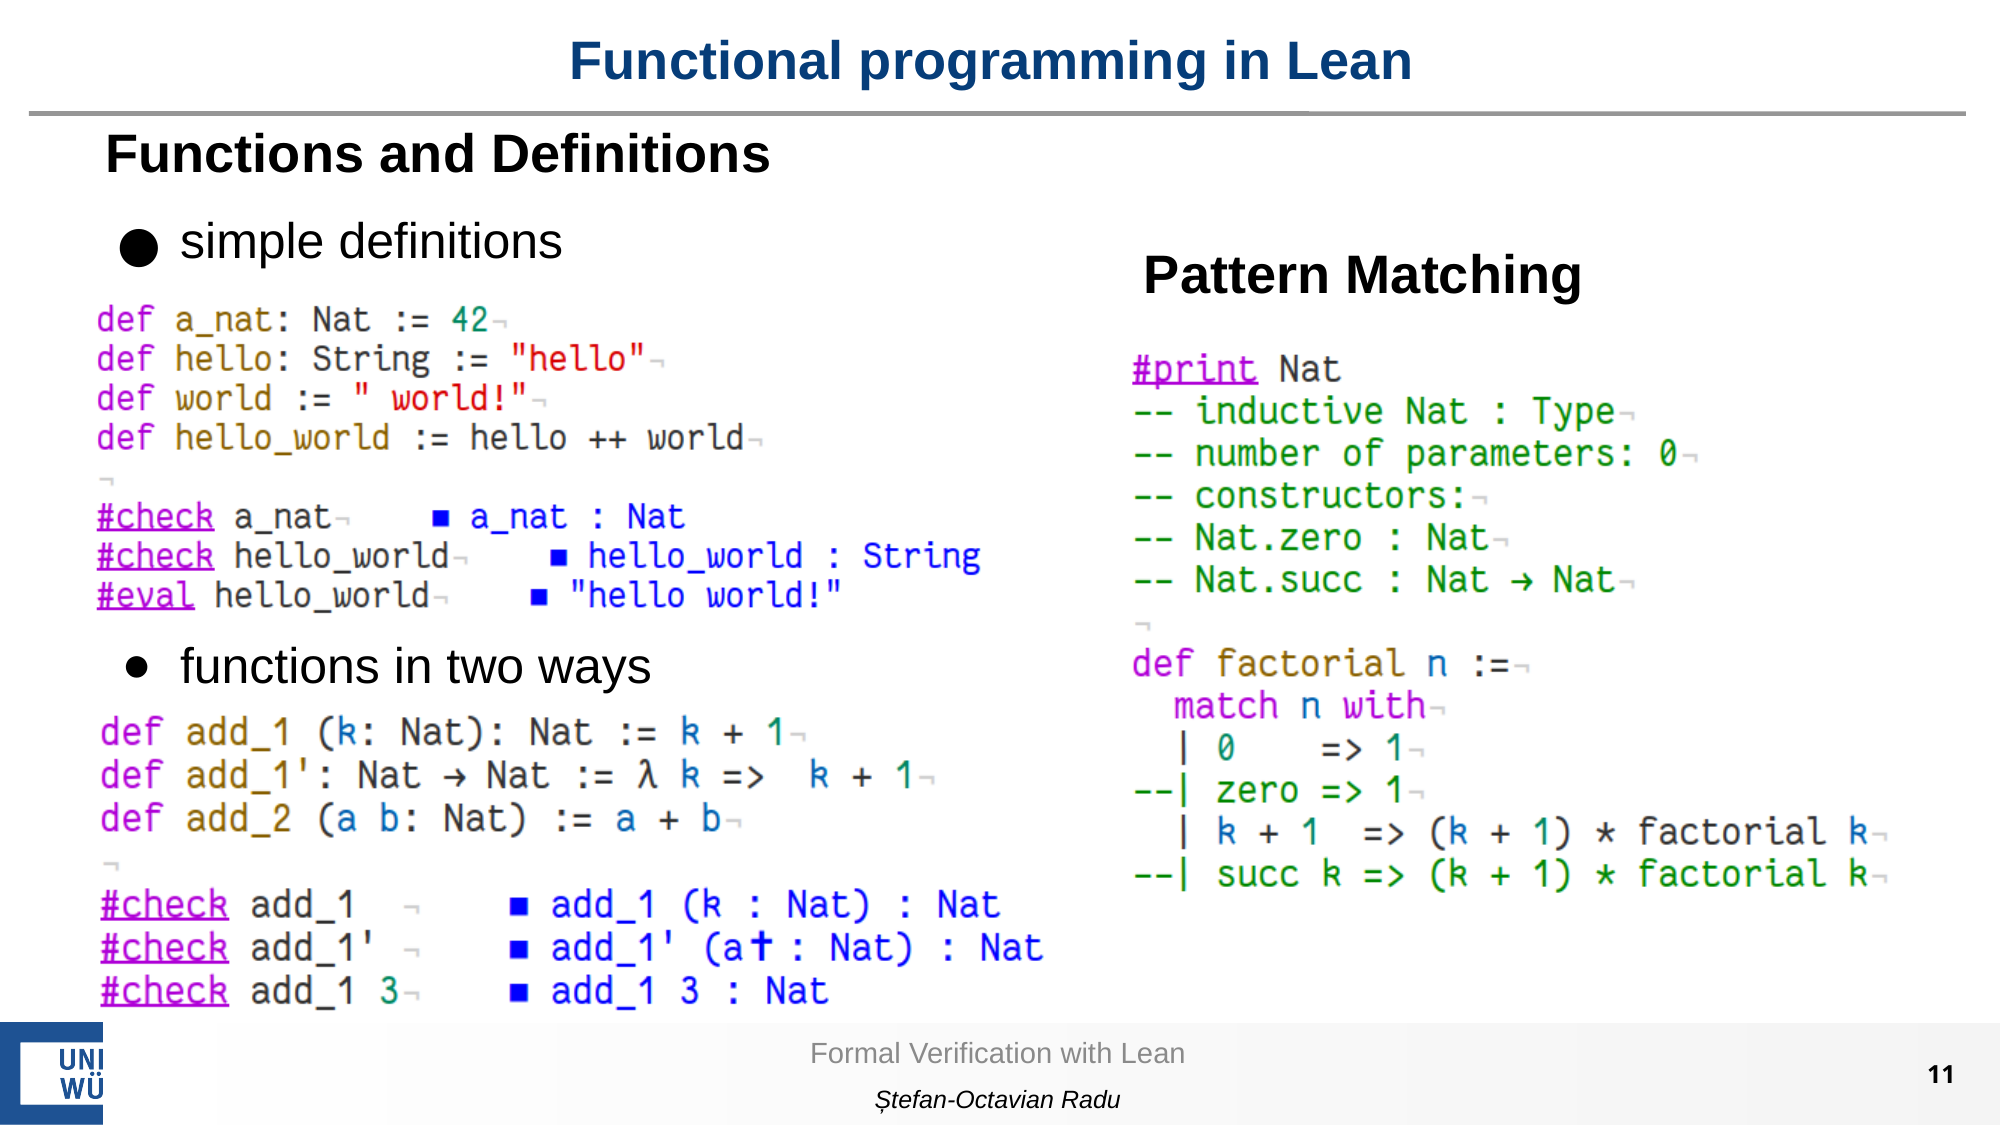

# Functional programming in Lean
Functions and Definitions
simple definitions
Pattern Matching
functions in two ways